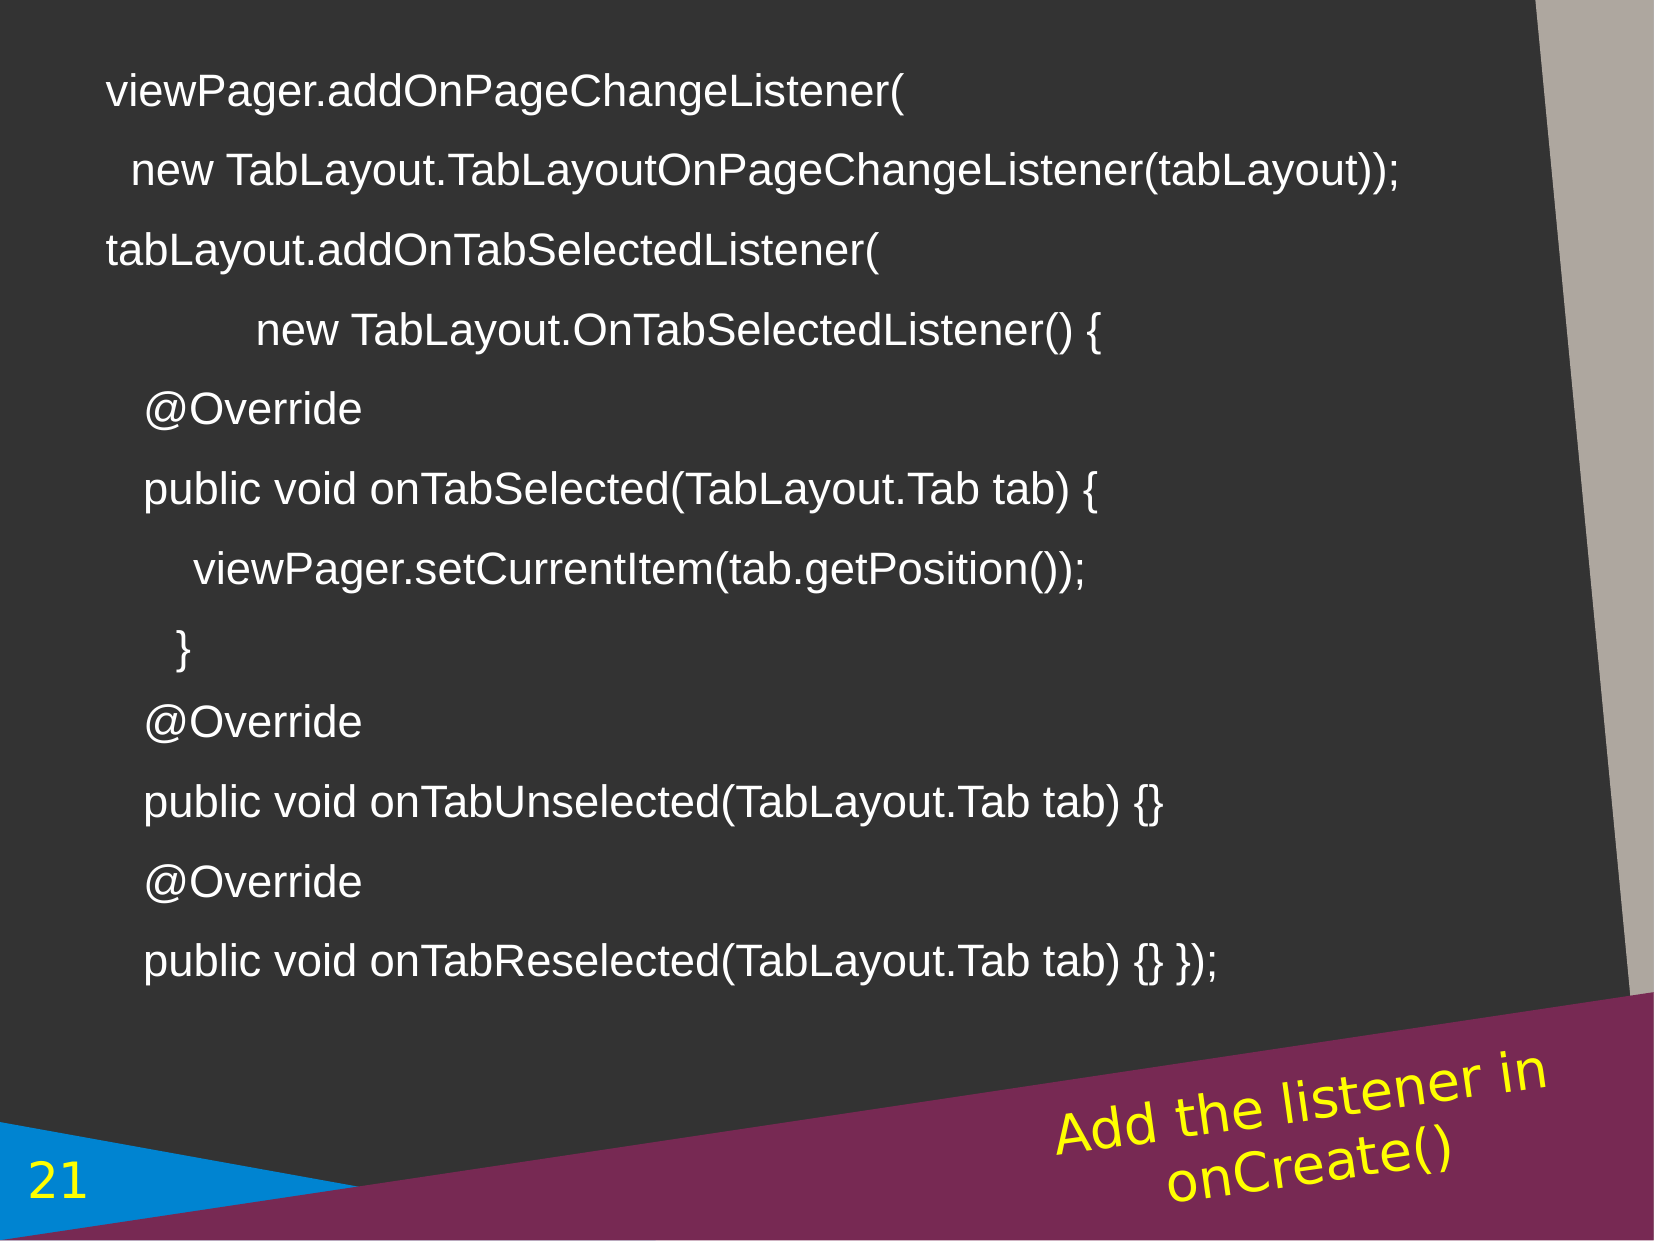

viewPager.addOnPageChangeListener(
 new TabLayout.TabLayoutOnPageChangeListener(tabLayout));
tabLayout.addOnTabSelectedListener(
 new TabLayout.OnTabSelectedListener() {
 @Override
 public void onTabSelected(TabLayout.Tab tab) {
 viewPager.setCurrentItem(tab.getPosition());
}
 @Override
 public void onTabUnselected(TabLayout.Tab tab) {}
 @Override
 public void onTabReselected(TabLayout.Tab tab) {} });
# Add the listener in onCreate()
21